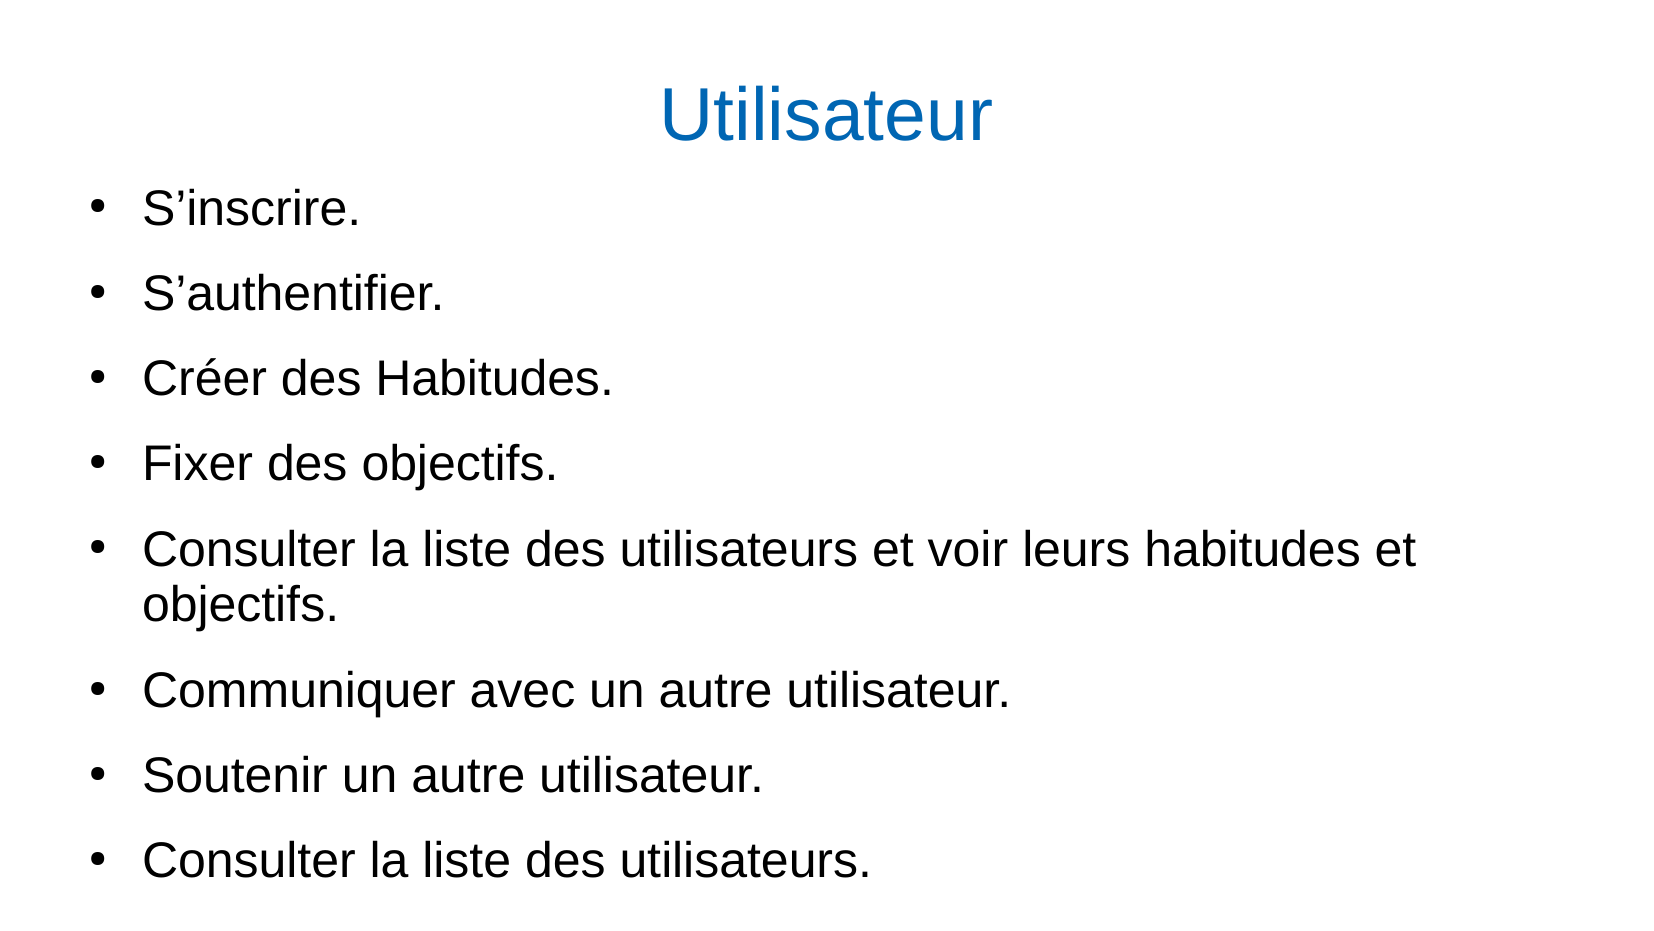

# Utilisateur
S’inscrire.
S’authentifier.
Créer des Habitudes.
Fixer des objectifs.
Consulter la liste des utilisateurs et voir leurs habitudes et objectifs.
Communiquer avec un autre utilisateur.
Soutenir un autre utilisateur.
Consulter la liste des utilisateurs.